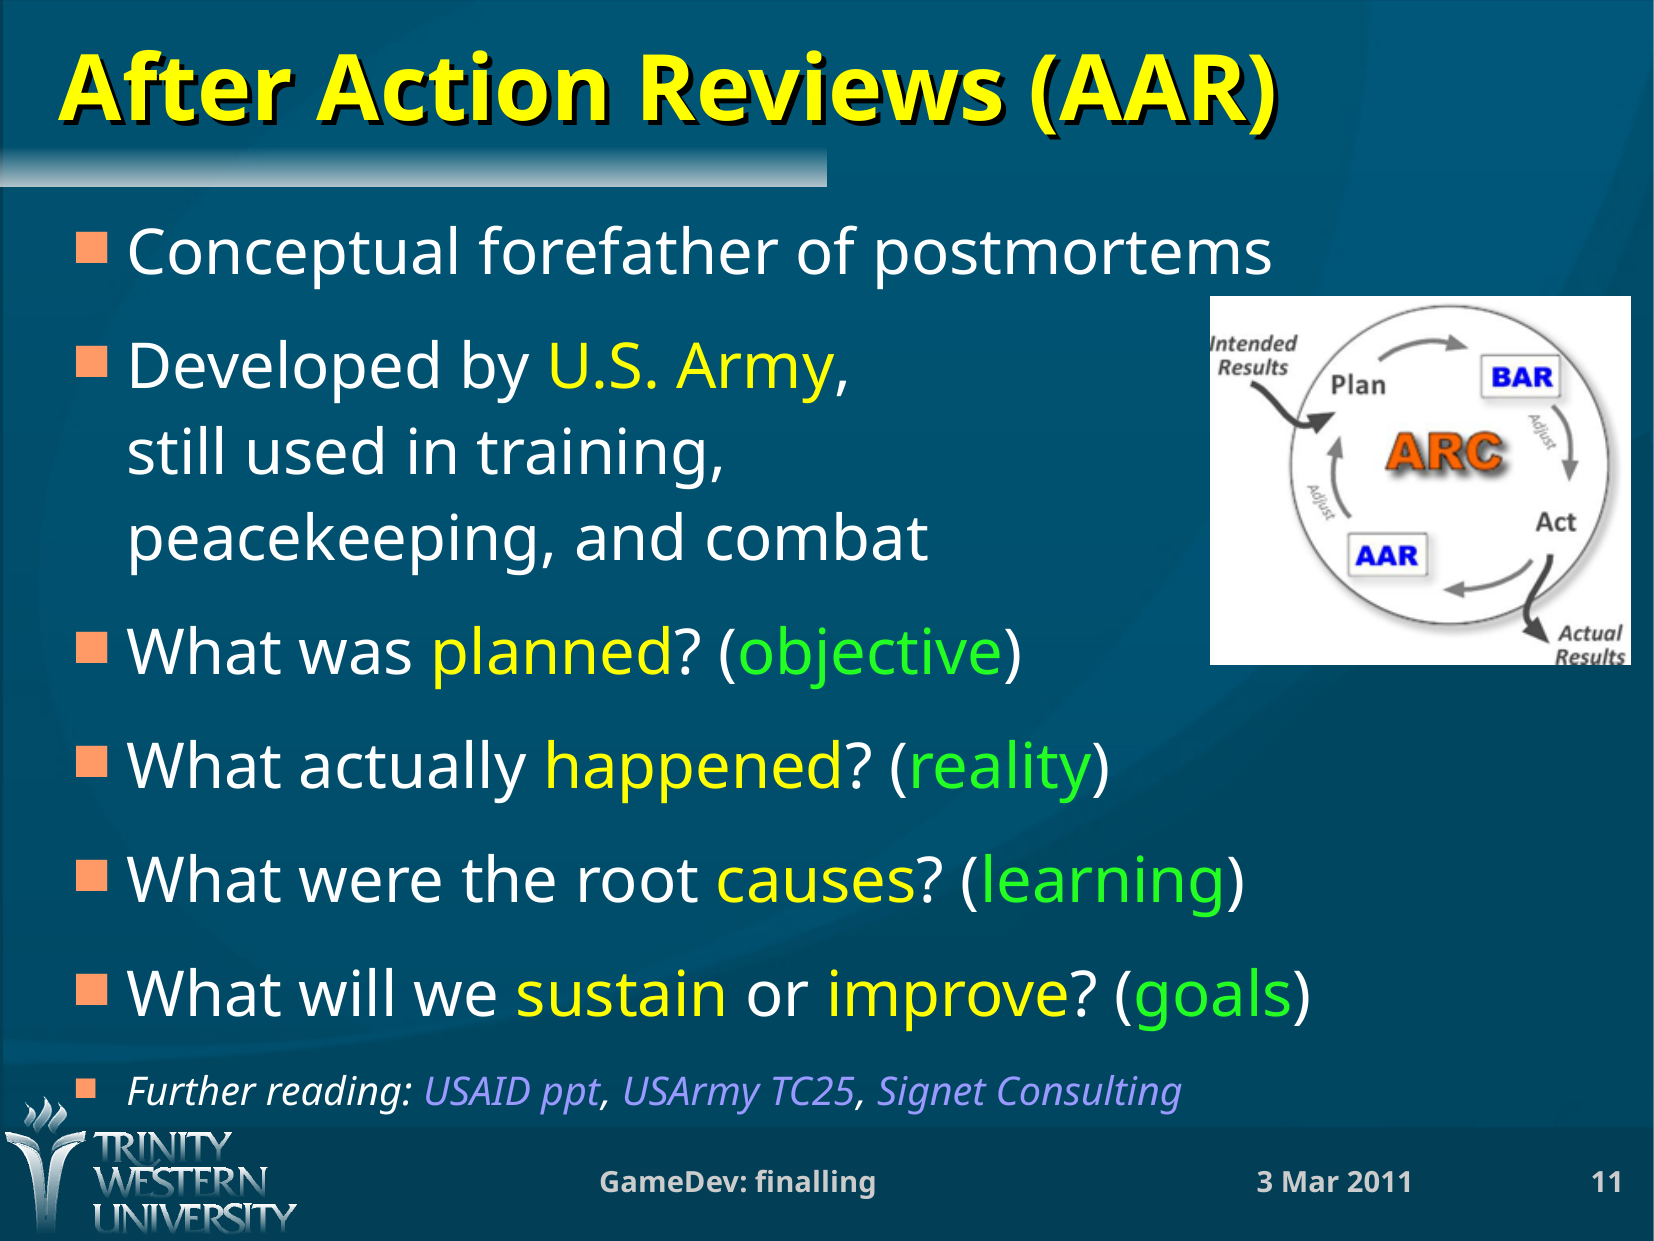

# After Action Reviews (AAR)
Conceptual forefather of postmortems
Developed by U.S. Army,
still used in training,
peacekeeping, and combat
What was planned? (objective)
What actually happened? (reality)
What were the root causes? (learning)
What will we sustain or improve? (goals)
Further reading: USAID ppt, USArmy TC25, Signet Consulting
GameDev: finalling
3 Mar 2011
11